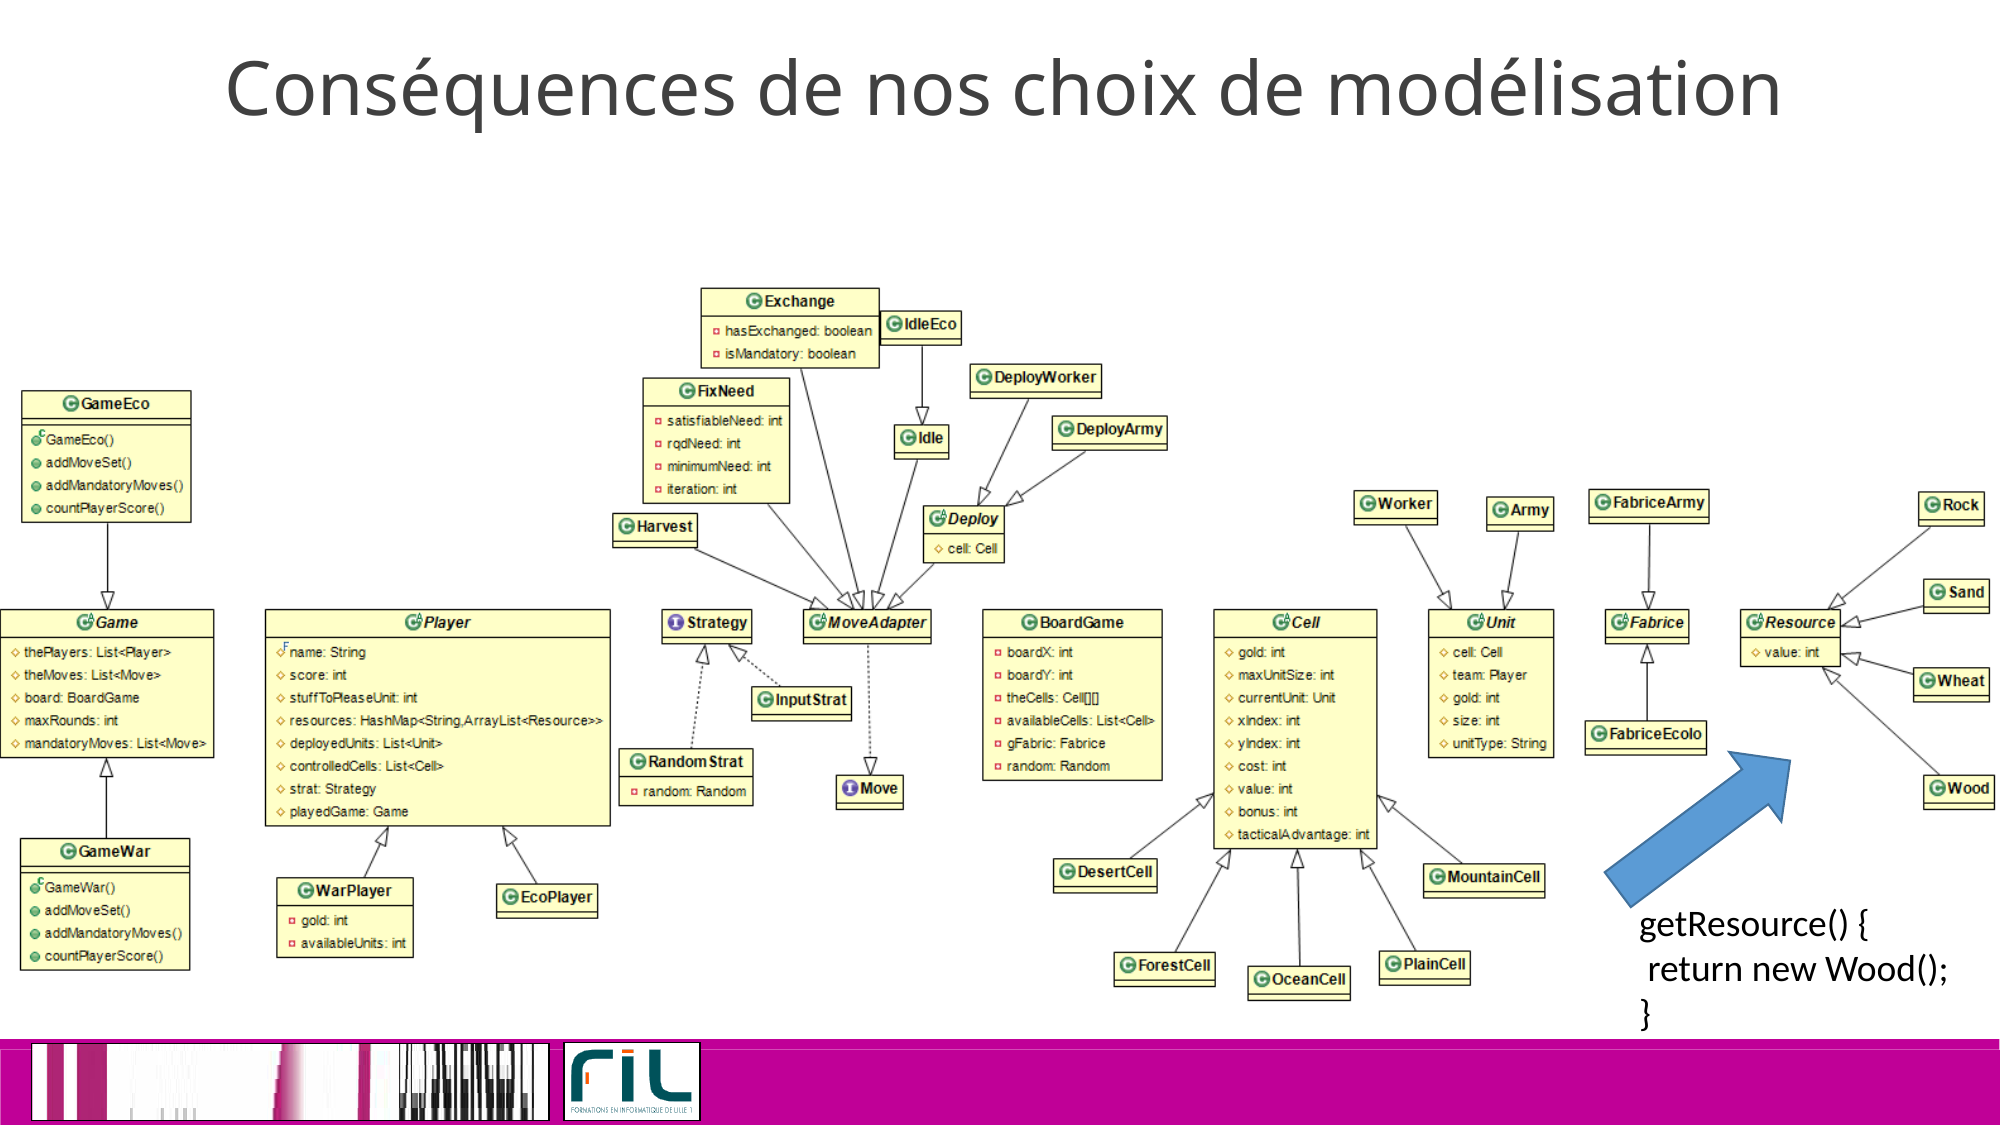

# Conséquences de nos choix de modélisation
getResource() {
 return new Wood();
}